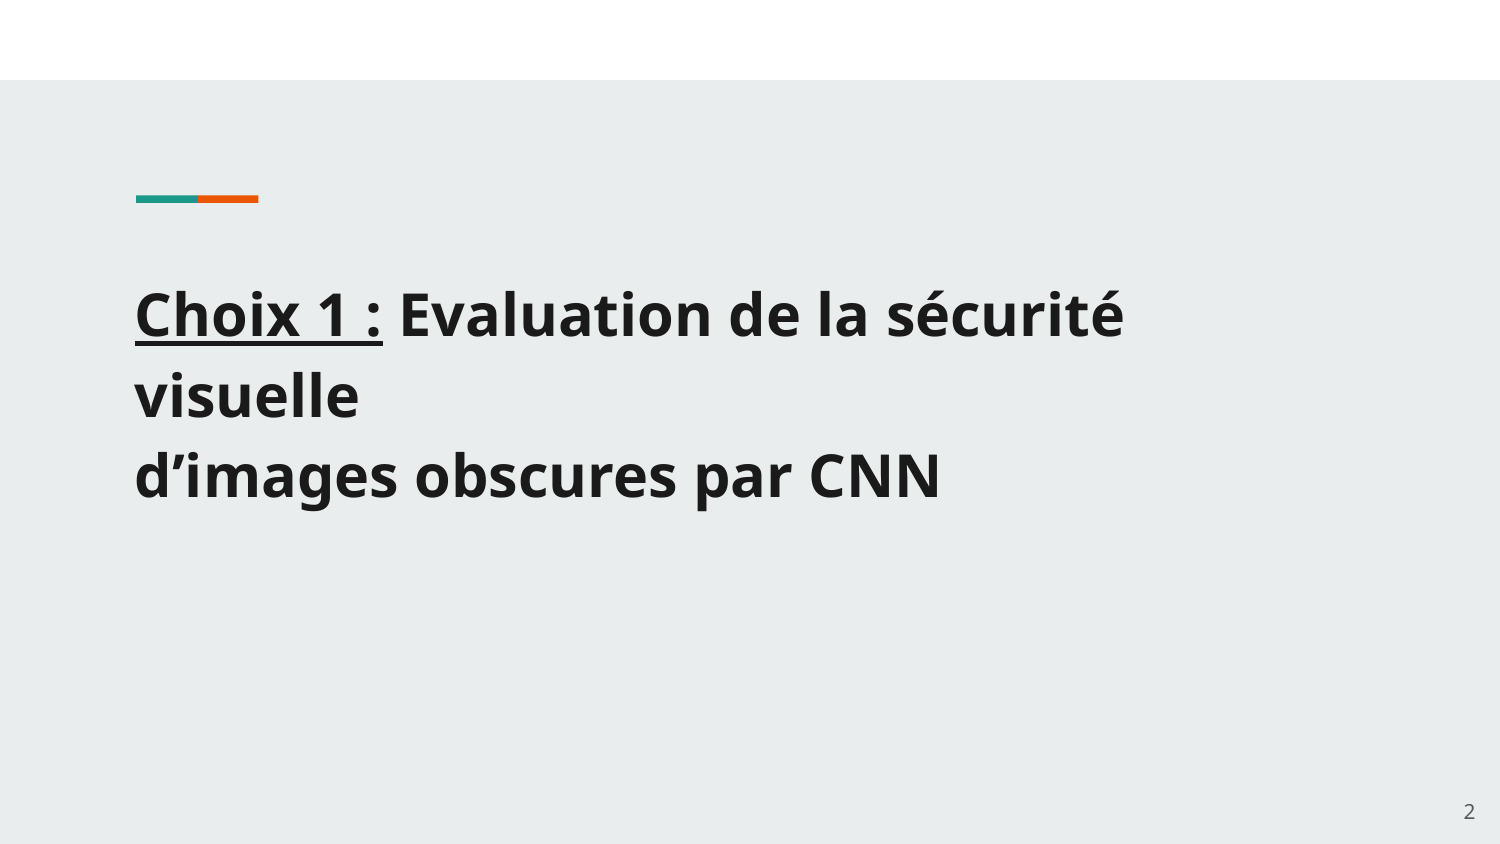

# Choix 1 : Evaluation de la sécurité visuelle d’images obscures par CNN